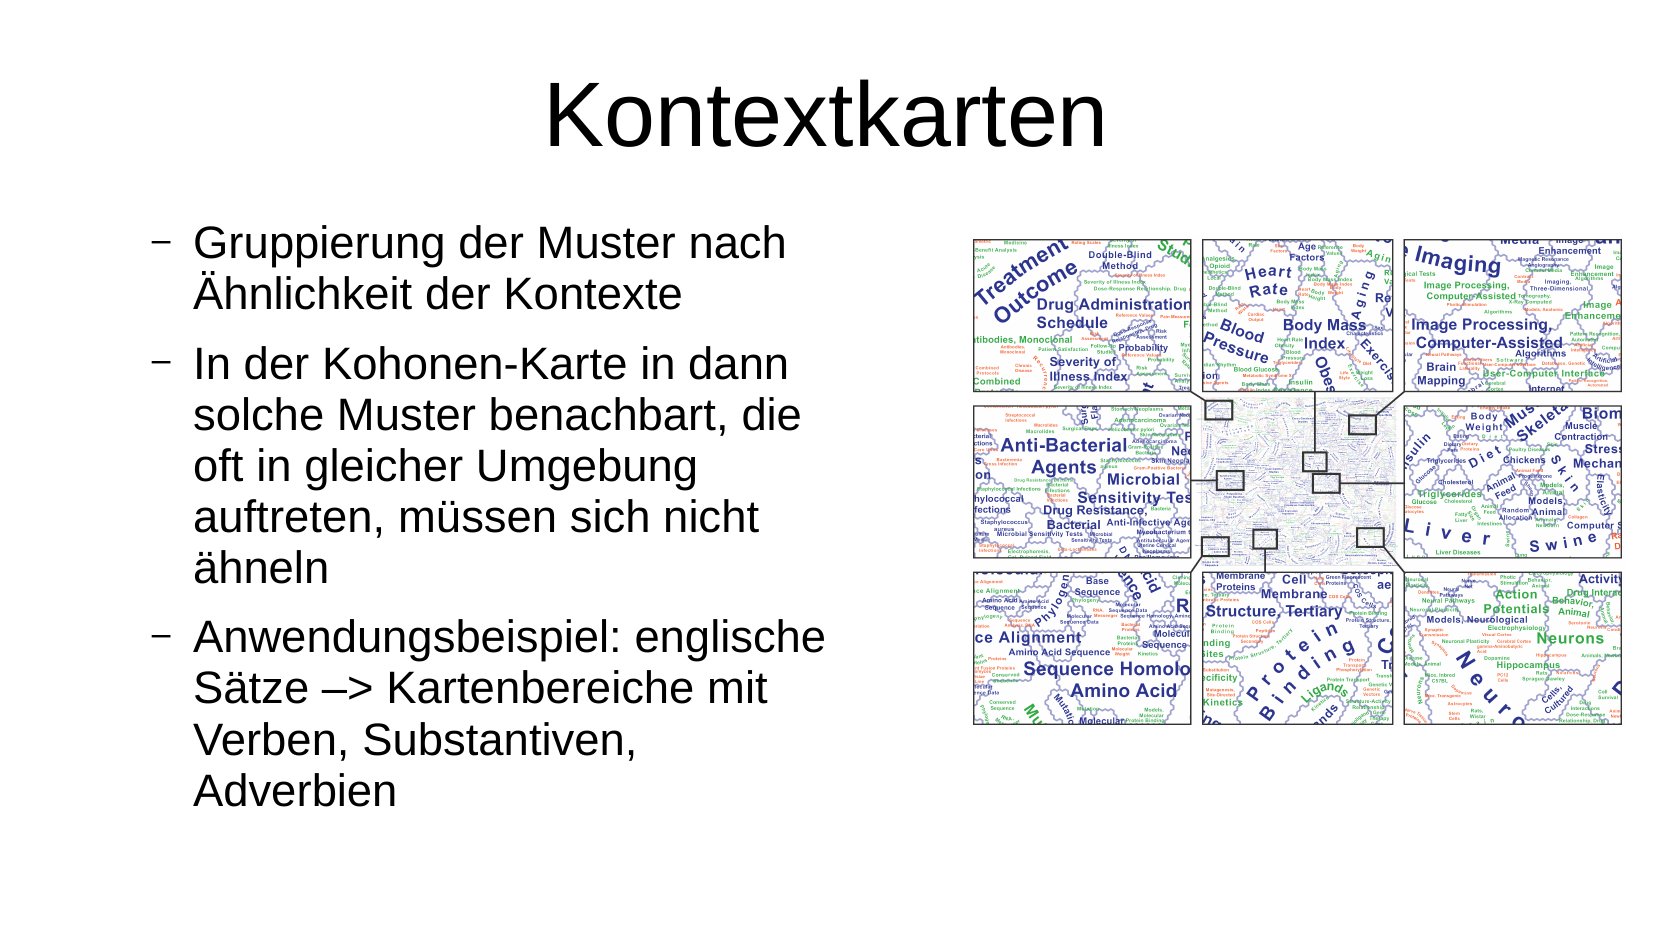

# Kontextkarten
Gruppierung der Muster nach Ähnlichkeit der Kontexte
In der Kohonen-Karte in dann solche Muster benachbart, die oft in gleicher Umgebung auftreten, müssen sich nicht ähneln
Anwendungsbeispiel: englische Sätze –> Kartenbereiche mit Verben, Substantiven, Adverbien